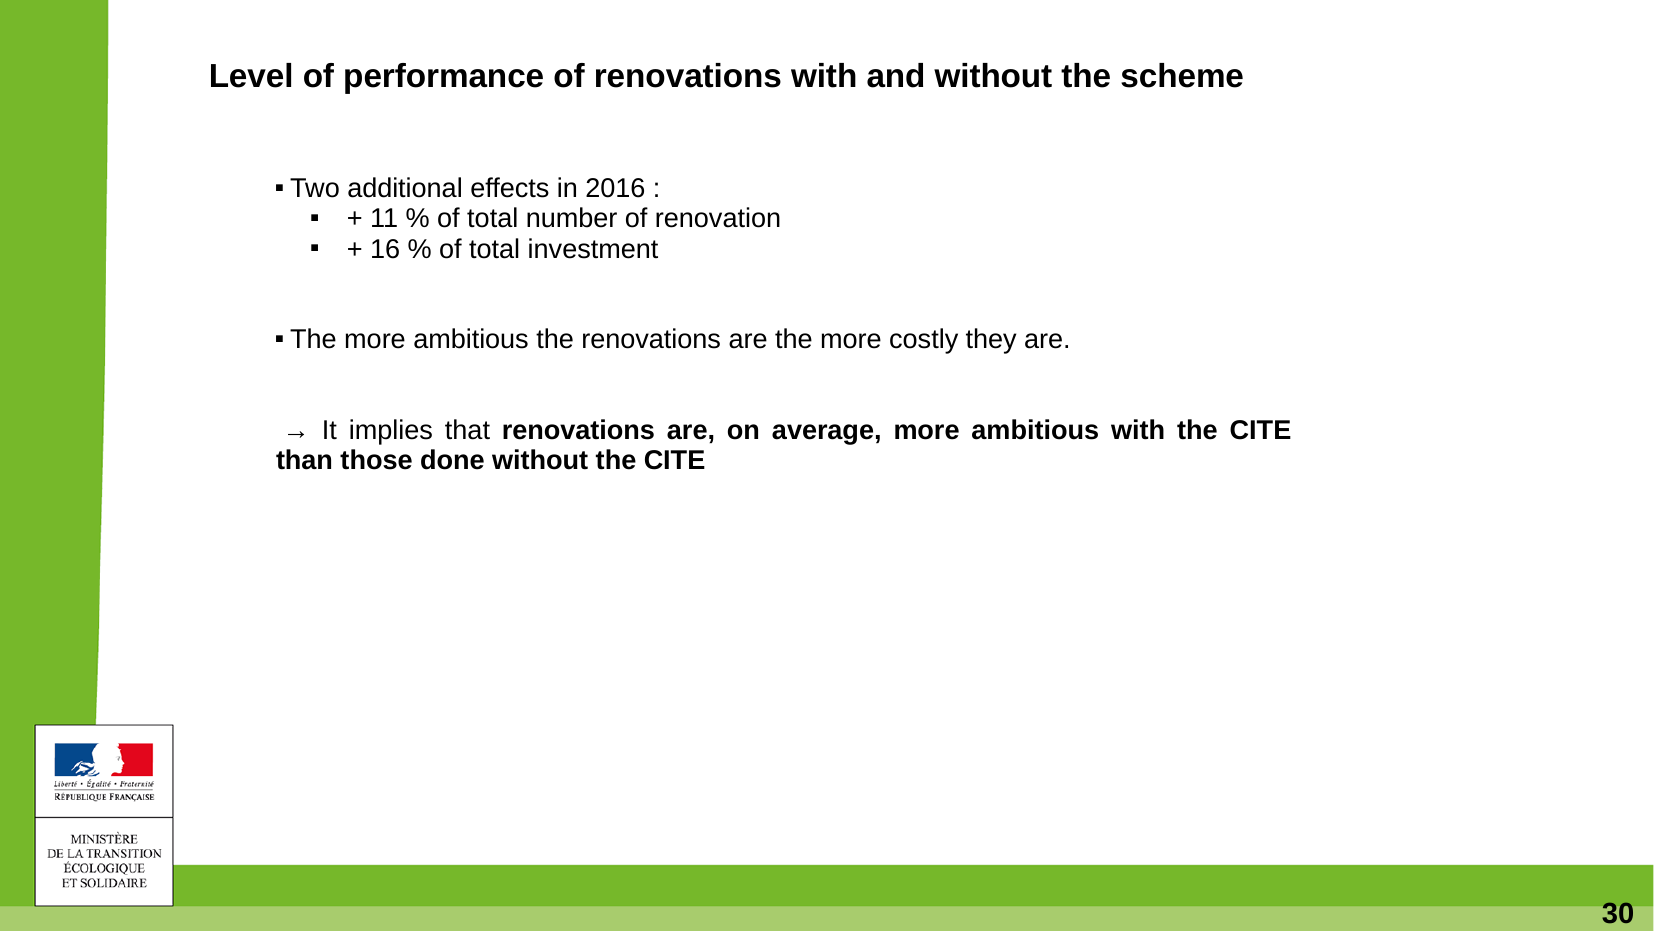

# Level of performance of renovations with and without the scheme
 Two additional effects in 2016 :
+ 11 % of total number of renovation
+ 16 % of total investment
 The more ambitious the renovations are the more costly they are.
→ It implies that renovations are, on average, more ambitious with the CITE than those done without the CITE